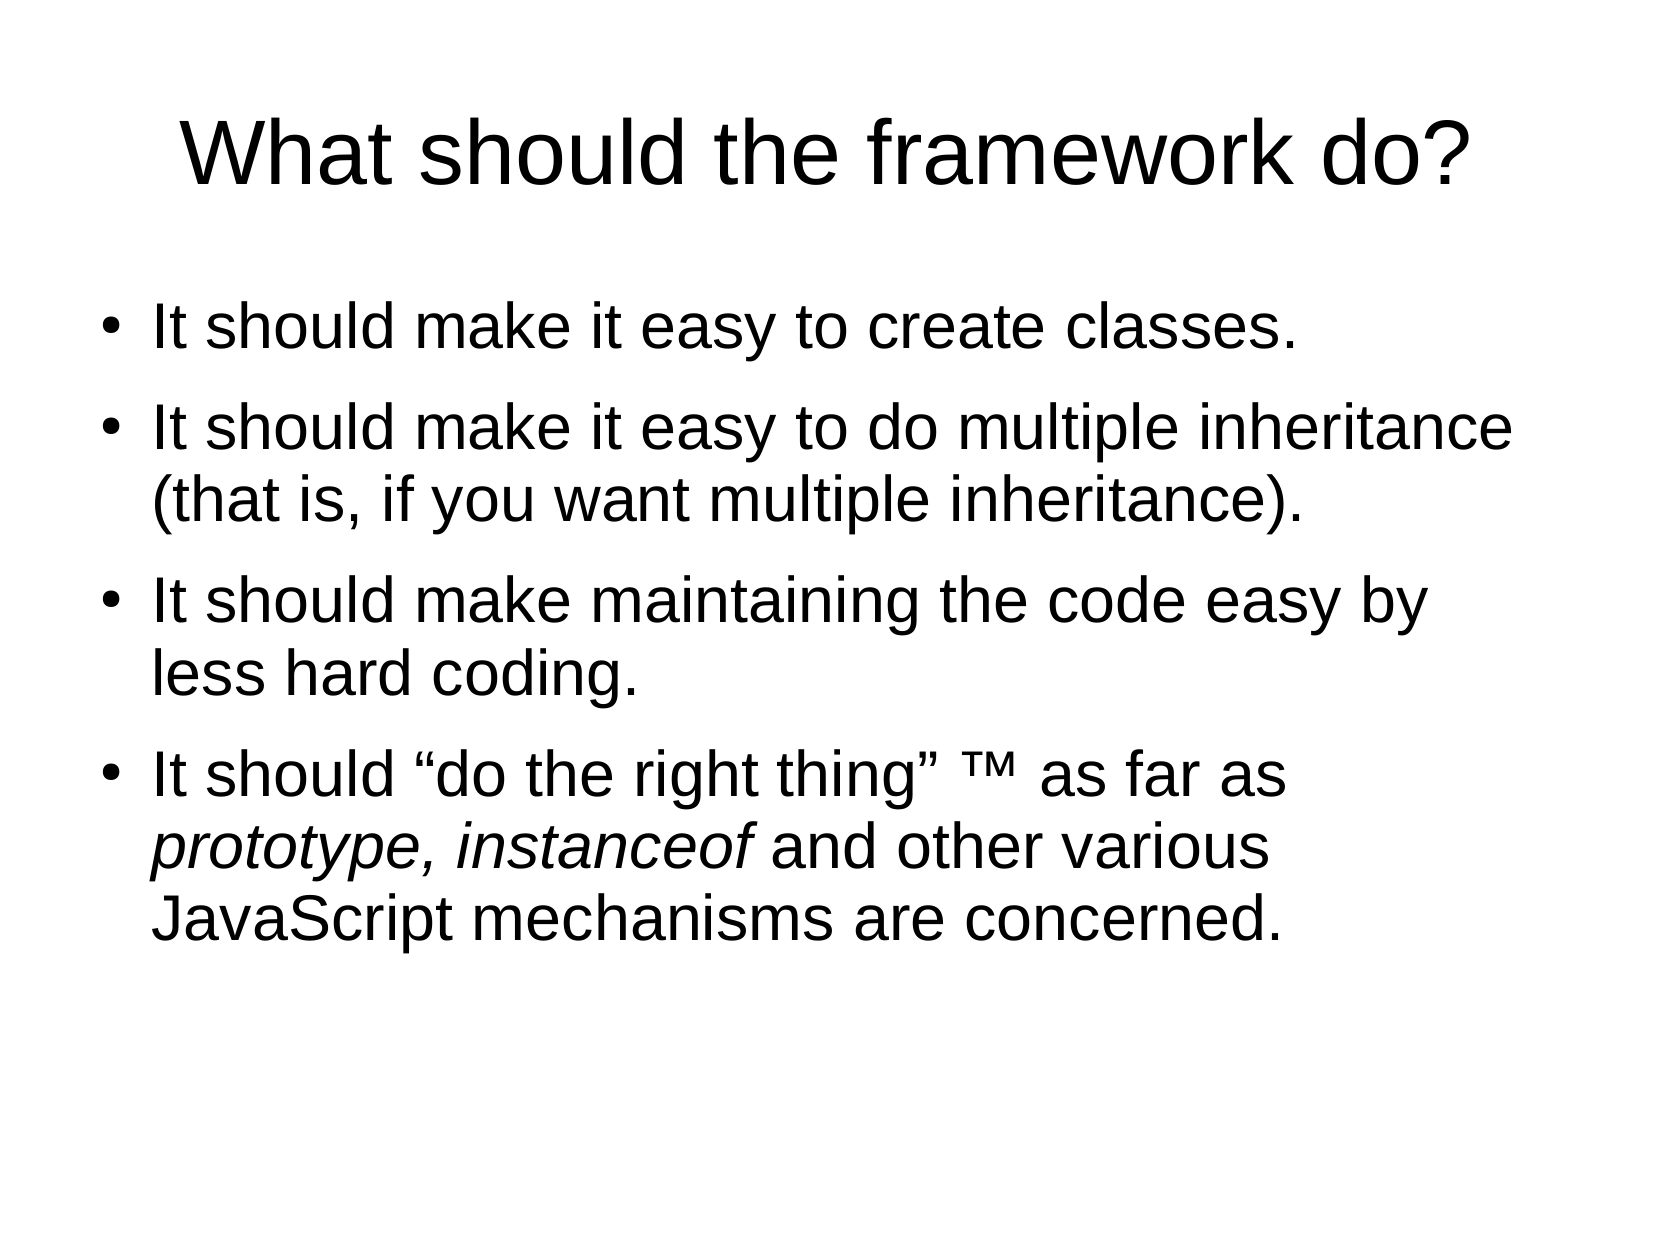

# What should the framework do?
It should make it easy to create classes.
It should make it easy to do multiple inheritance (that is, if you want multiple inheritance).
It should make maintaining the code easy by less hard coding.
It should “do the right thing” ™ as far as prototype, instanceof and other various JavaScript mechanisms are concerned.